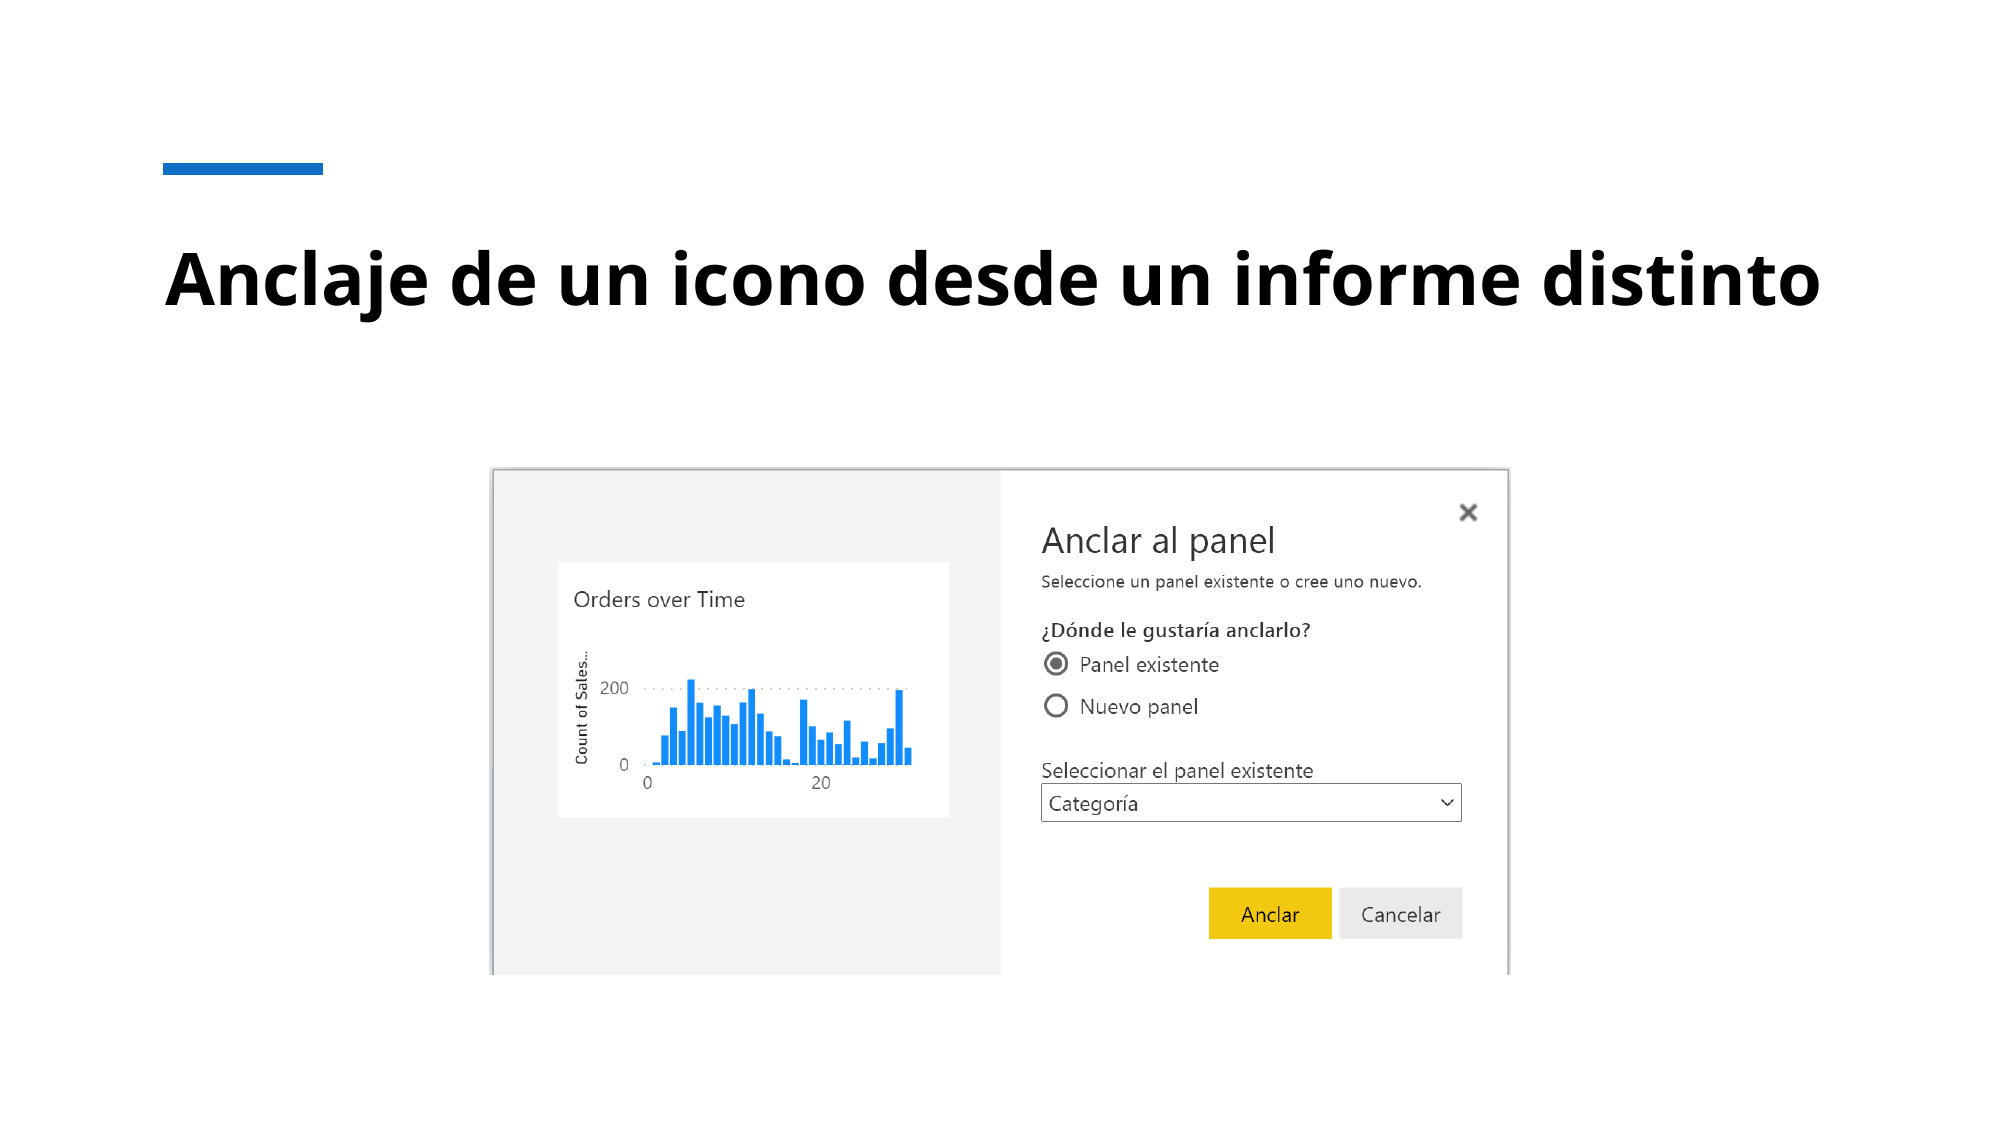

# Anclaje de un icono desde un informe distinto